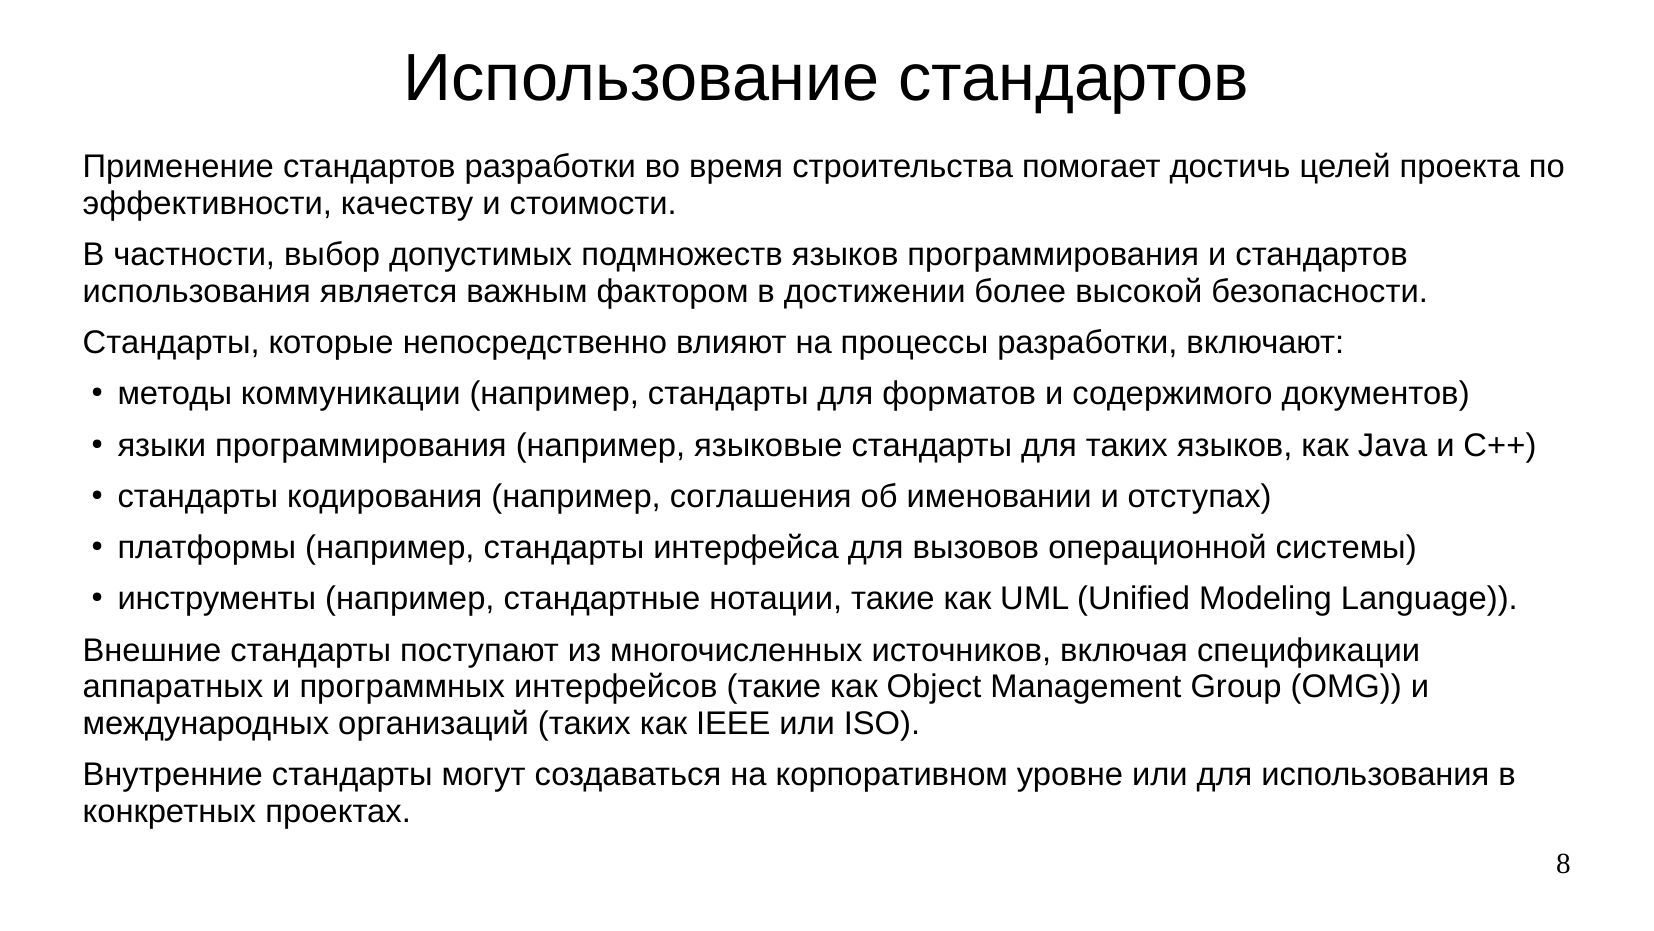

# Использование стандартов
Применение стандартов разработки во время строительства помогает достичь целей проекта по эффективности, качеству и стоимости.
В частности, выбор допустимых подмножеств языков программирования и стандартов использования является важным фактором в достижении более высокой безопасности.
Стандарты, которые непосредственно влияют на процессы разработки, включают:
методы коммуникации (например, стандарты для форматов и содержимого документов)
языки программирования (например, языковые стандарты для таких языков, как Java и C++)
стандарты кодирования (например, соглашения об именовании и отступах)
платформы (например, стандарты интерфейса для вызовов операционной системы)
инструменты (например, стандартные нотации, такие как UML (Unified Modeling Language)).
Внешние стандарты поступают из многочисленных источников, включая спецификации аппаратных и программных интерфейсов (такие как Object Management Group (OMG)) и международных организаций (таких как IEEE или ISO).
Внутренние стандарты могут создаваться на корпоративном уровне или для использования в конкретных проектах.
8